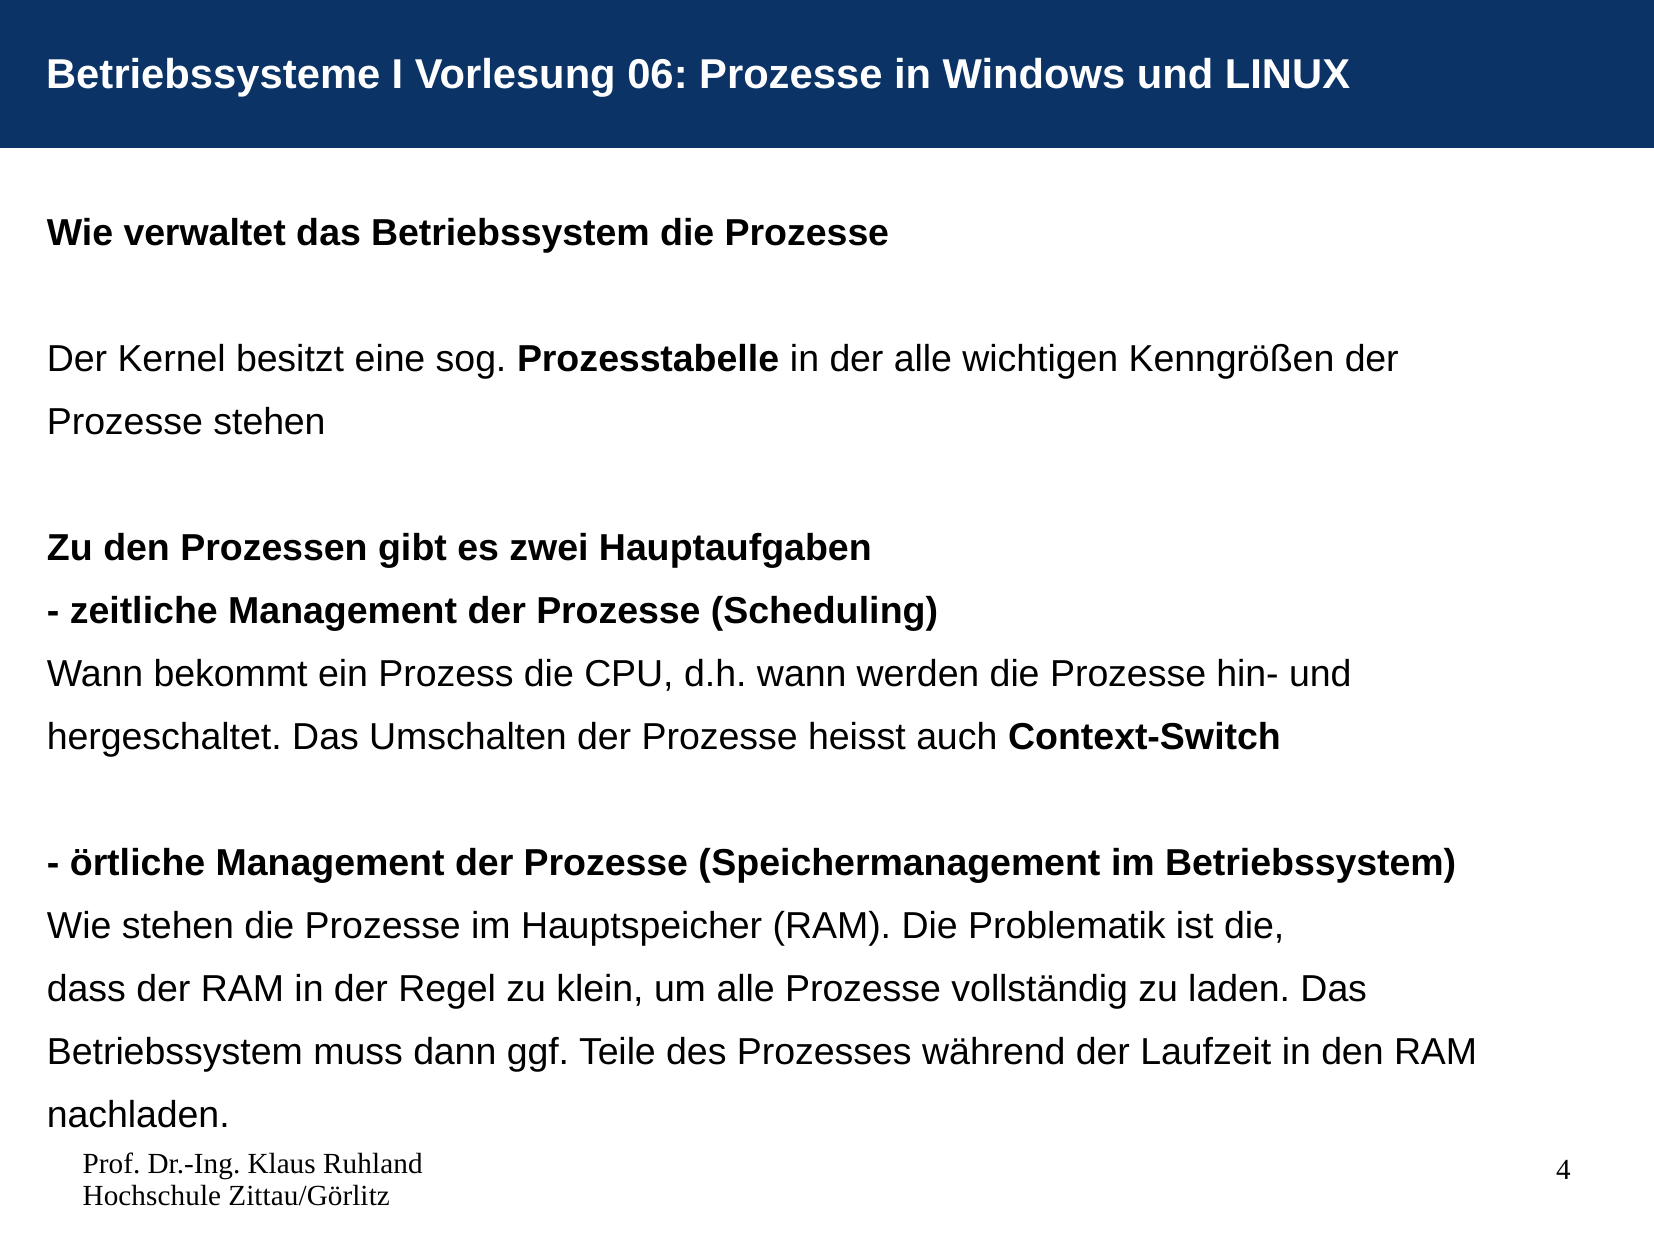

Wie verwaltet das Betriebssystem die Prozesse
Der Kernel besitzt eine sog. Prozesstabelle in der alle wichtigen Kenngrößen der Prozesse stehen
Zu den Prozessen gibt es zwei Hauptaufgaben
- zeitliche Management der Prozesse (Scheduling)
Wann bekommt ein Prozess die CPU, d.h. wann werden die Prozesse hin- und hergeschaltet. Das Umschalten der Prozesse heisst auch Context-Switch
- örtliche Management der Prozesse (Speichermanagement im Betriebssystem)
Wie stehen die Prozesse im Hauptspeicher (RAM). Die Problematik ist die,
dass der RAM in der Regel zu klein, um alle Prozesse vollständig zu laden. Das
Betriebssystem muss dann ggf. Teile des Prozesses während der Laufzeit in den RAM
nachladen.
4